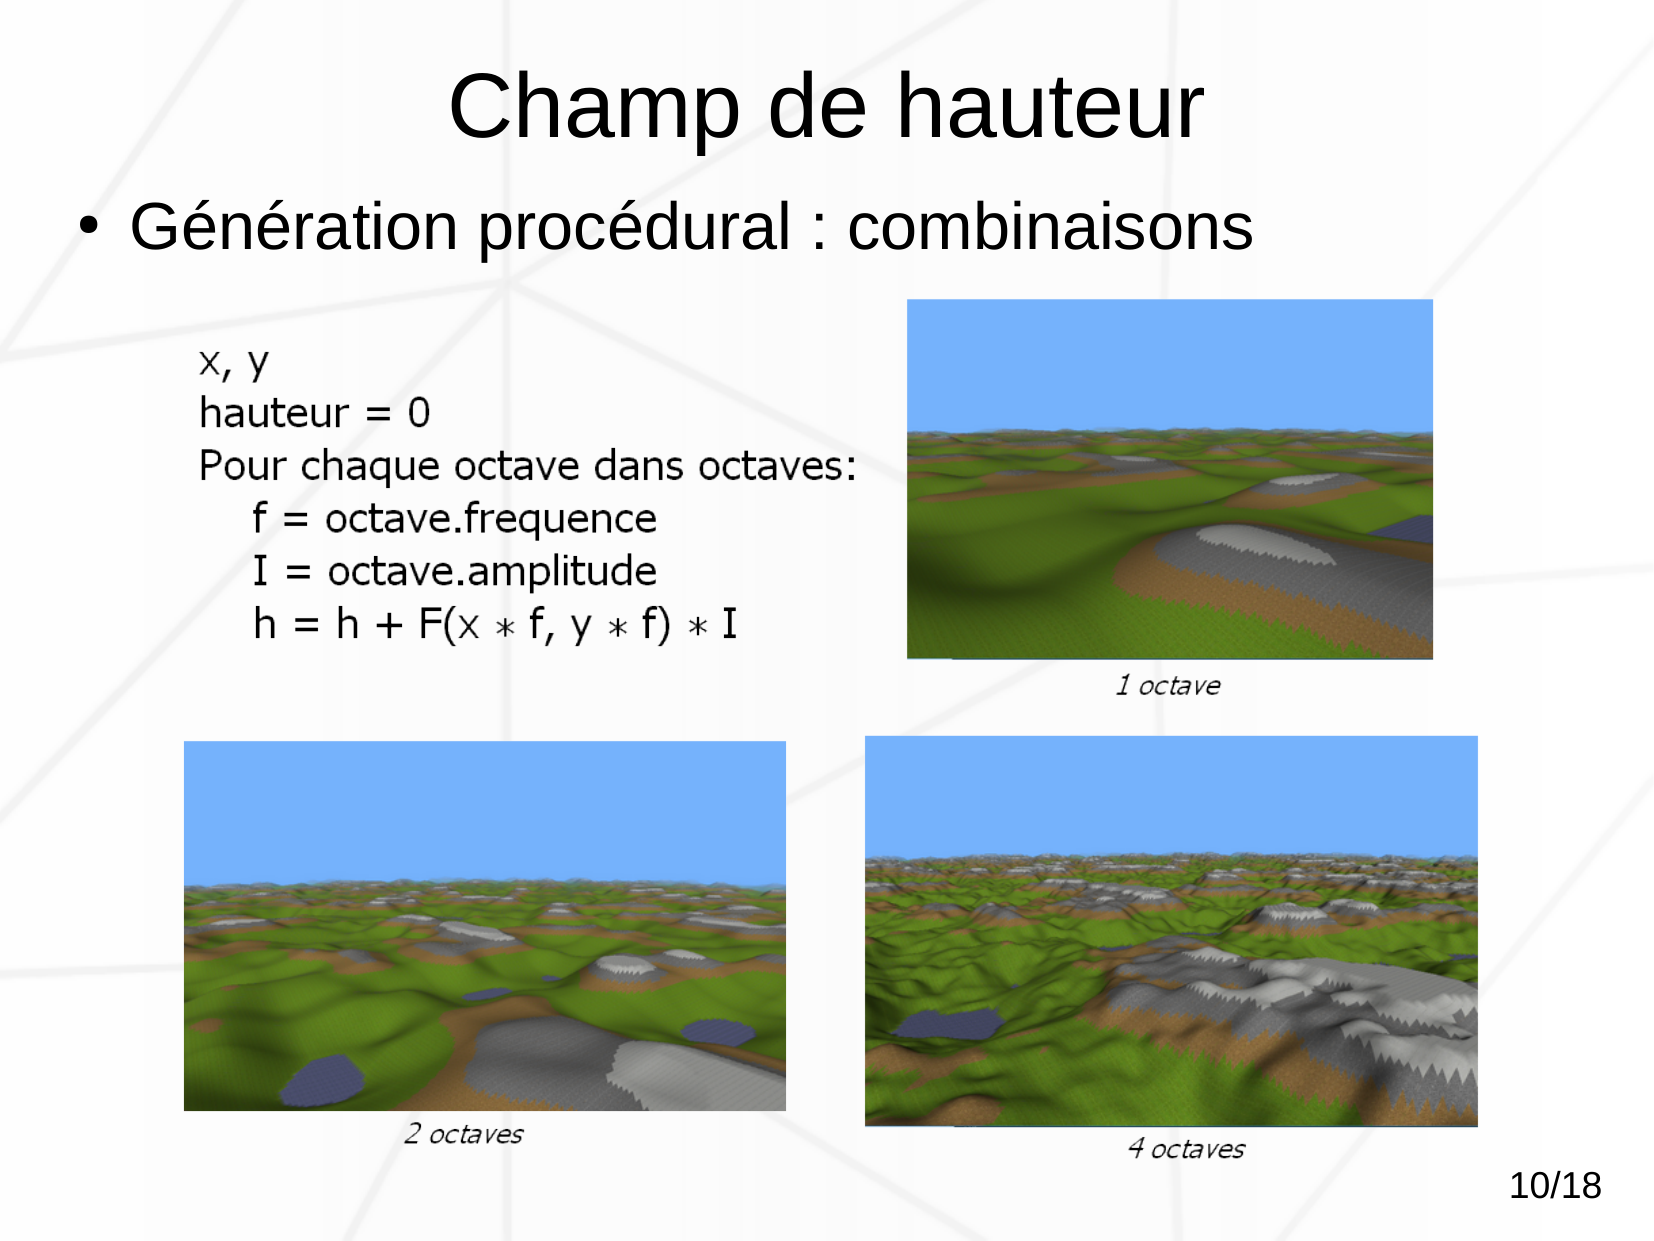

# Champ de hauteur
Génération procédural : combinaisons
10/18